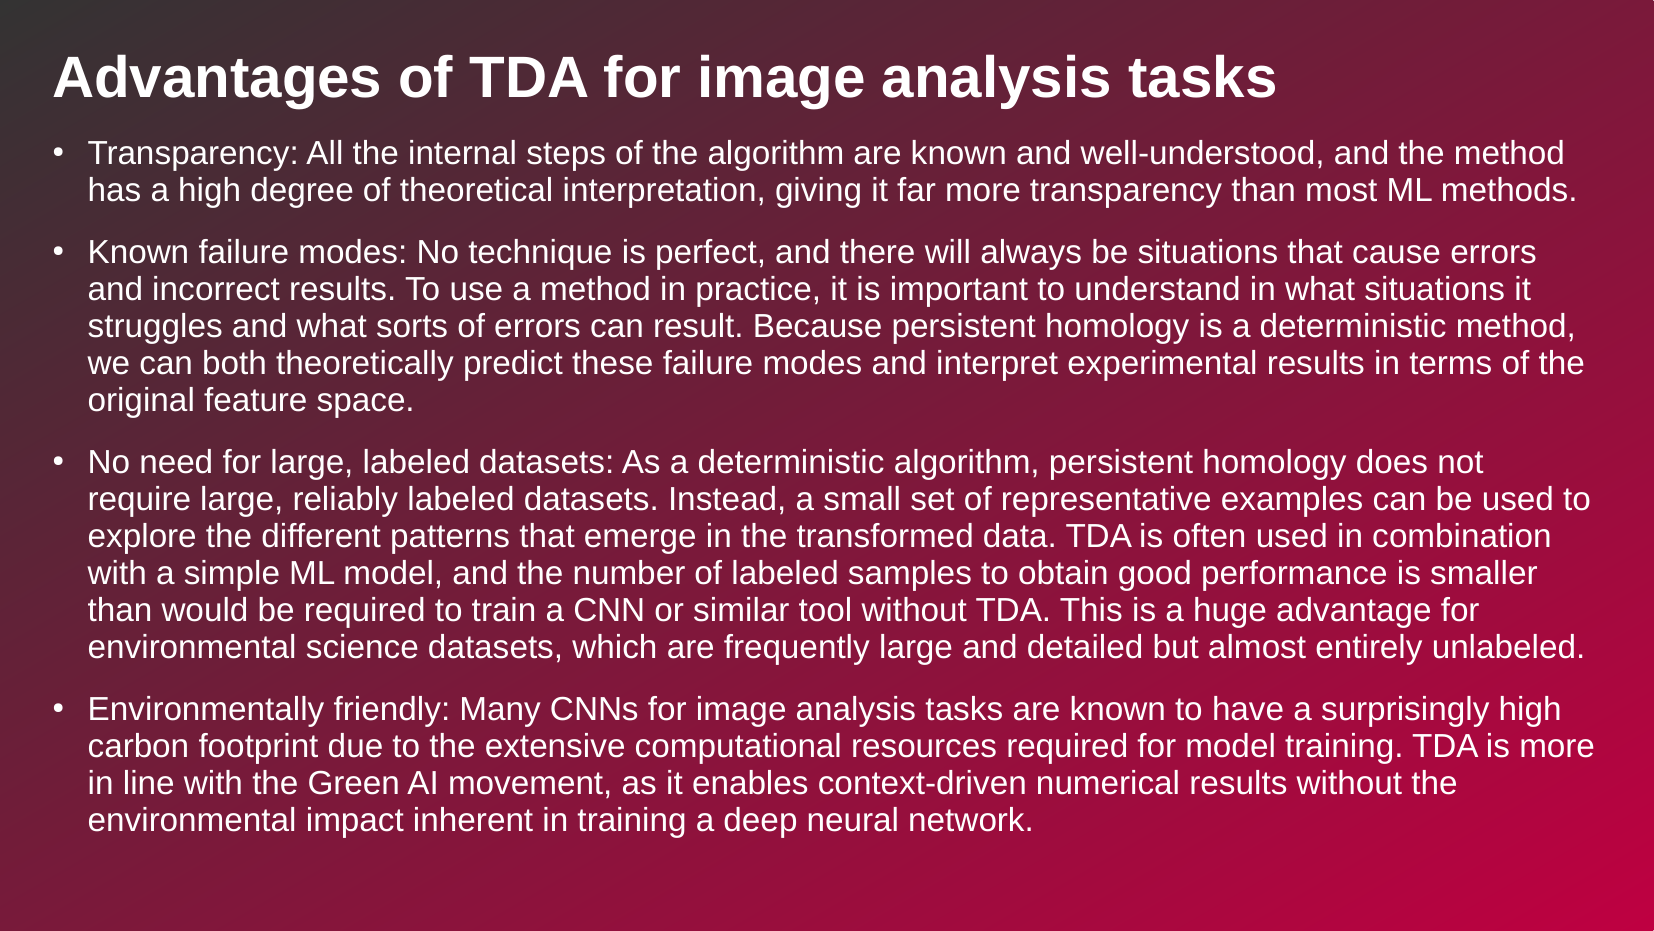

Advantages of TDA for image analysis tasks
Transparency: All the internal steps of the algorithm are known and well-understood, and the method has a high degree of theoretical interpretation, giving it far more transparency than most ML methods.
Known failure modes: No technique is perfect, and there will always be situations that cause errors and incorrect results. To use a method in practice, it is important to understand in what situations it struggles and what sorts of errors can result. Because persistent homology is a deterministic method, we can both theoretically predict these failure modes and interpret experimental results in terms of the original feature space.
No need for large, labeled datasets: As a deterministic algorithm, persistent homology does not require large, reliably labeled datasets. Instead, a small set of representative examples can be used to explore the different patterns that emerge in the transformed data. TDA is often used in combination with a simple ML model, and the number of labeled samples to obtain good performance is smaller than would be required to train a CNN or similar tool without TDA. This is a huge advantage for environmental science datasets, which are frequently large and detailed but almost entirely unlabeled.
Environmentally friendly: Many CNNs for image analysis tasks are known to have a surprisingly high carbon footprint due to the extensive computational resources required for model training. TDA is more in line with the Green AI movement, as it enables context-driven numerical results without the environmental impact inherent in training a deep neural network.